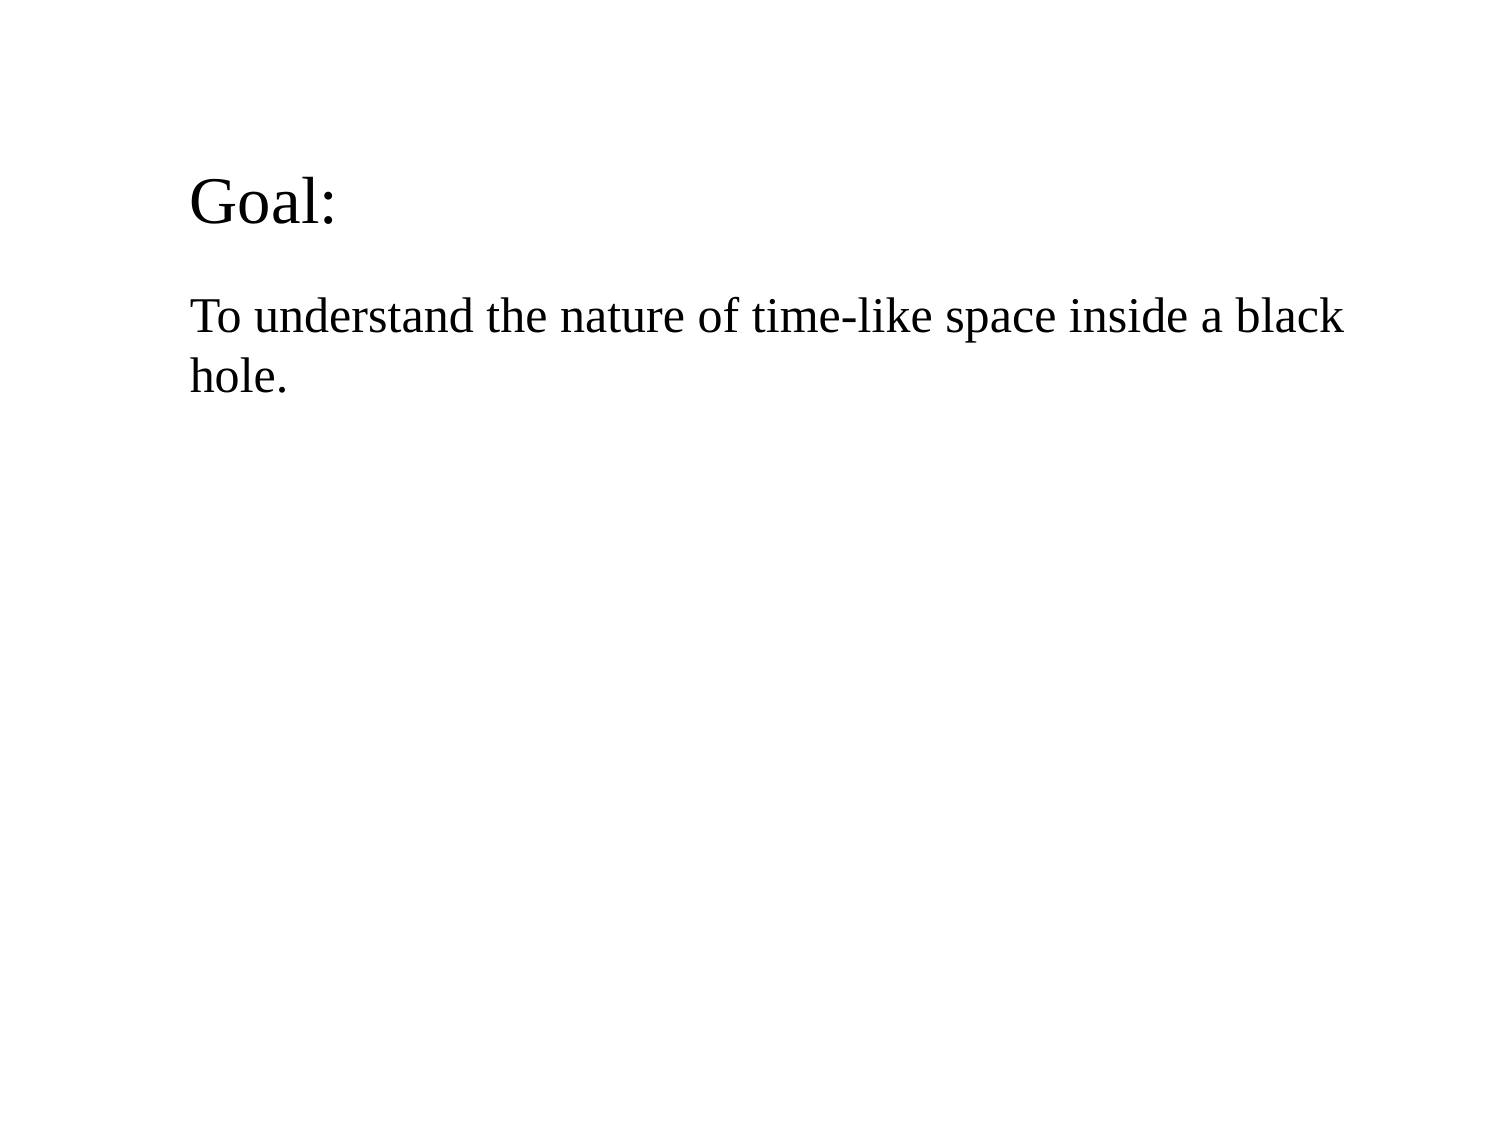

Goal:
To understand the nature of time-like space inside a black hole.